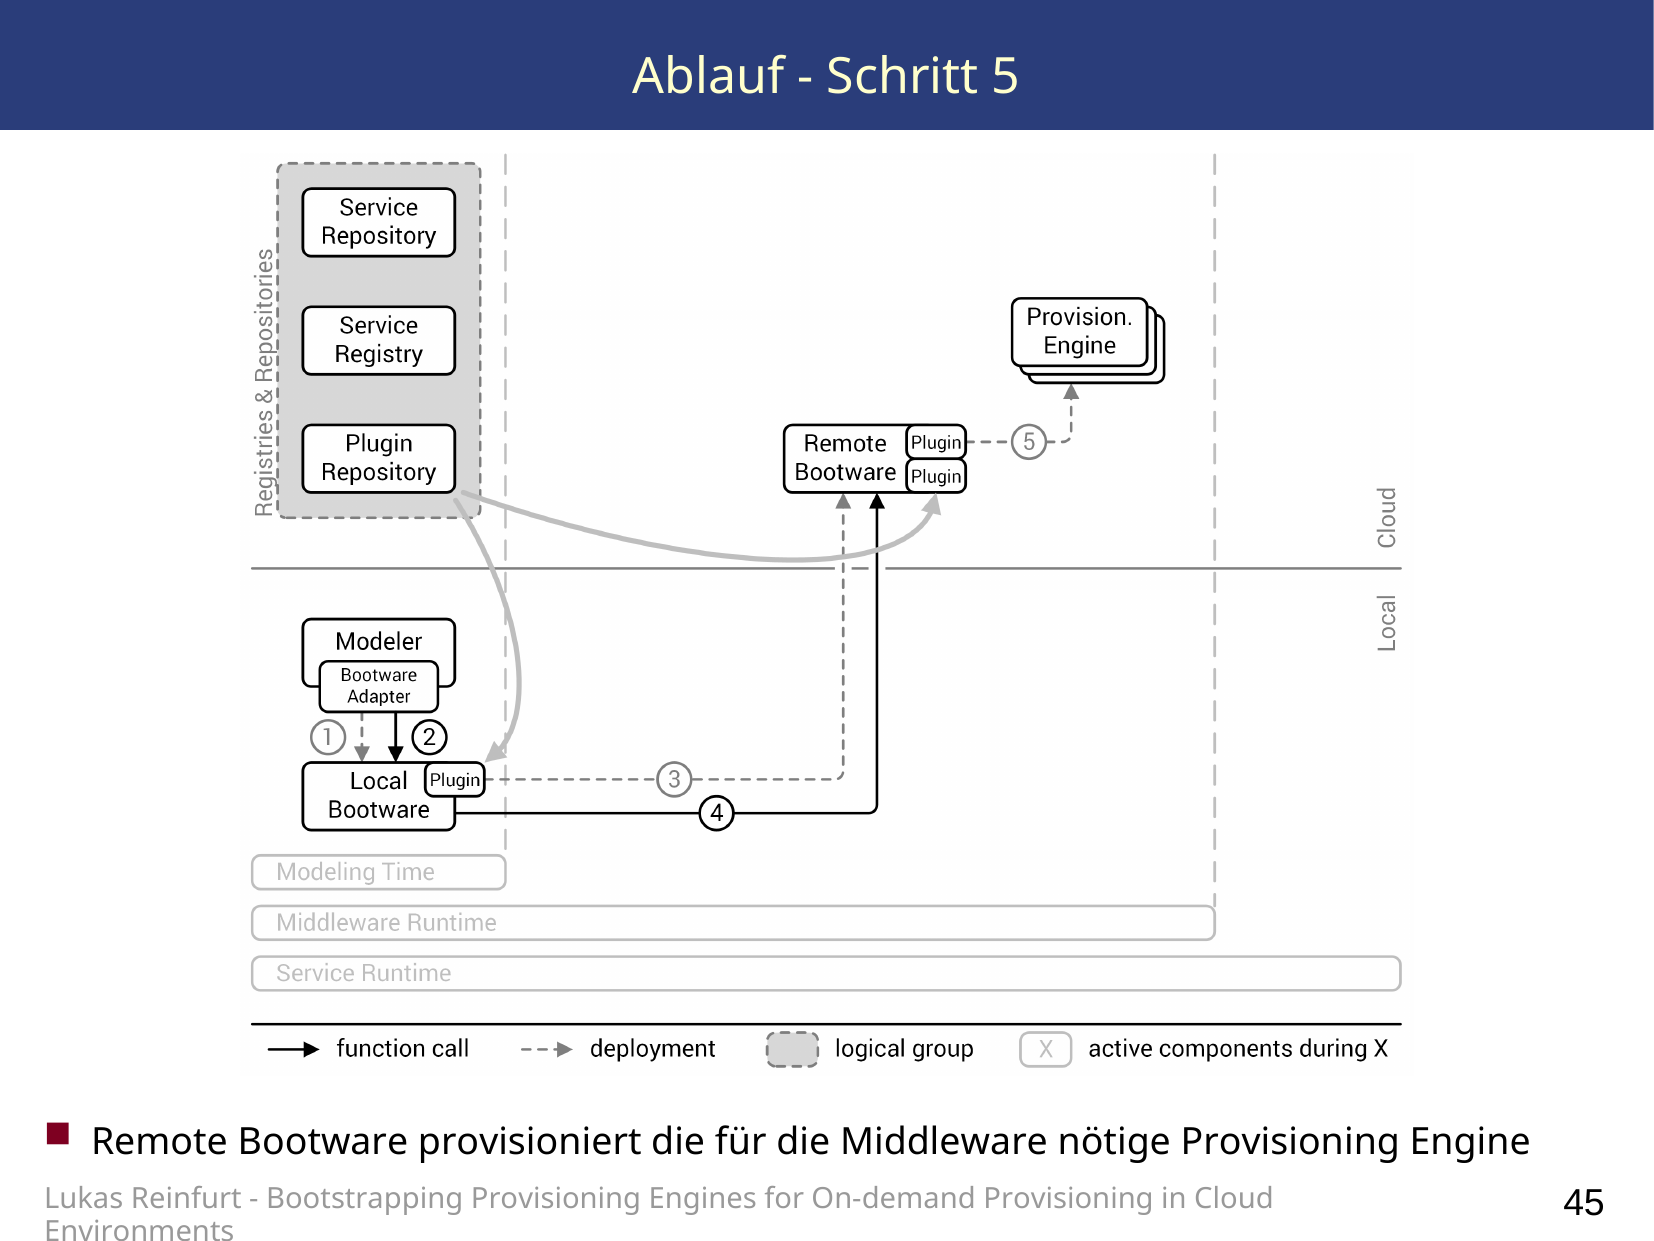

# Ablauf - Schritt 5
Remote Bootware provisioniert die für die Middleware nötige Provisioning Engine